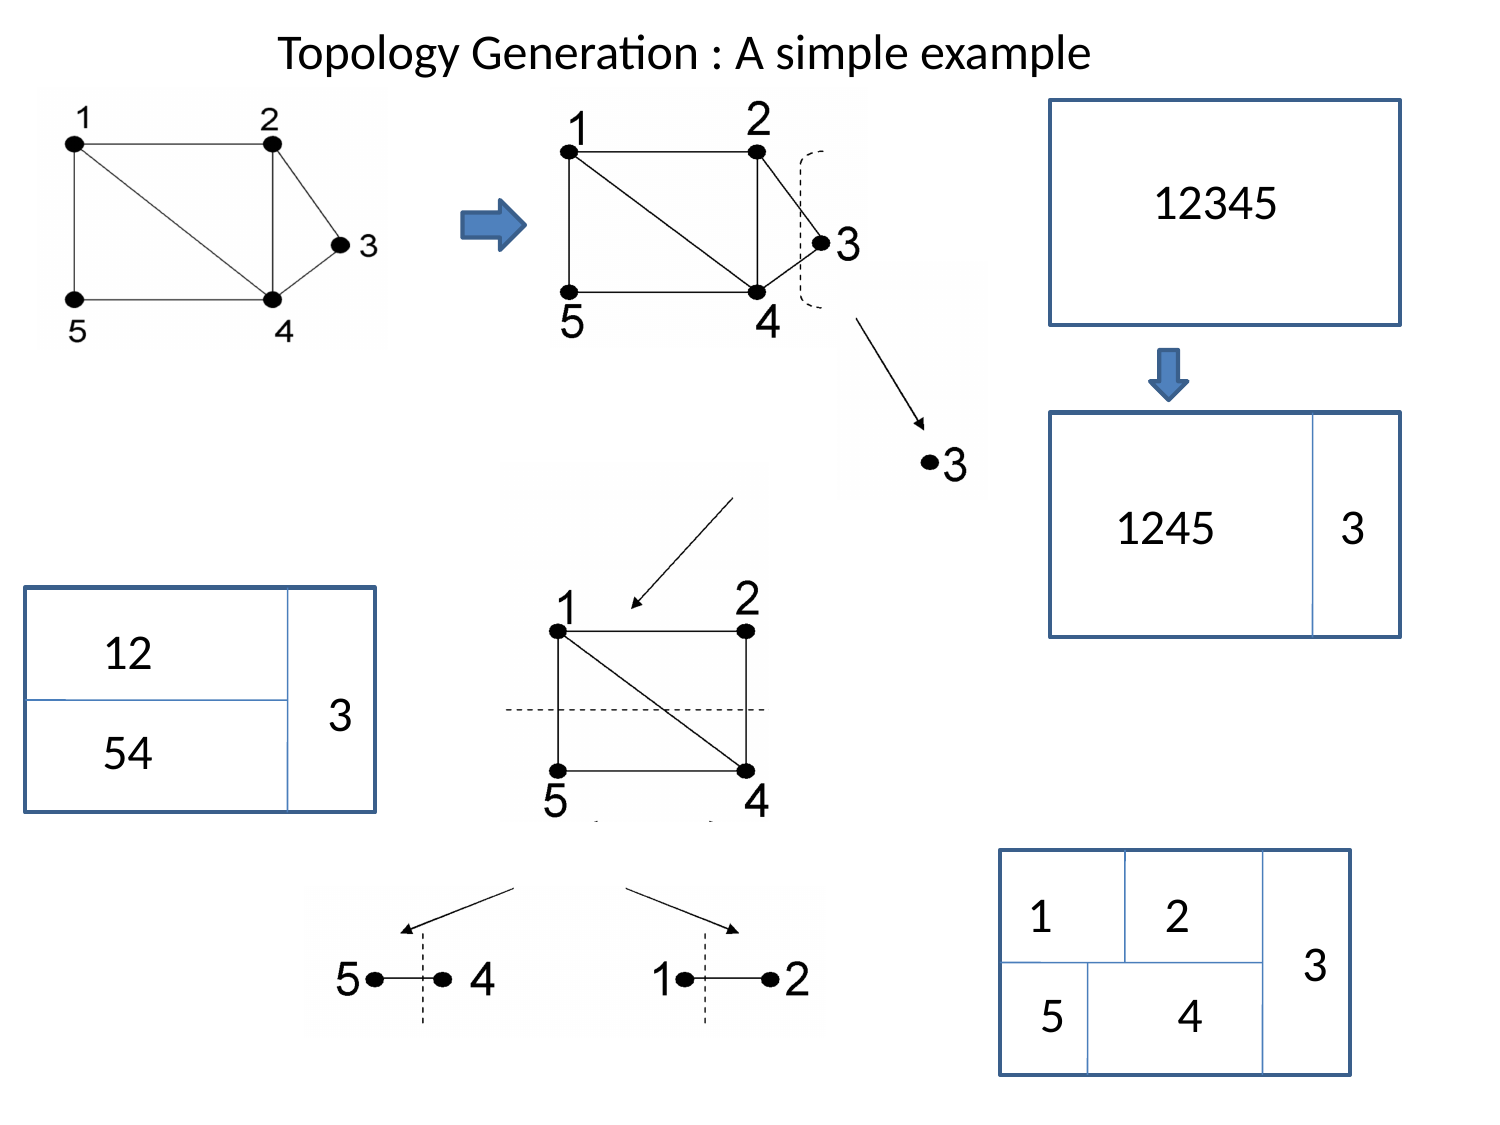

Topology Generation : A simple example
12345
1245
3
12
3
54
1
2
3
5
4